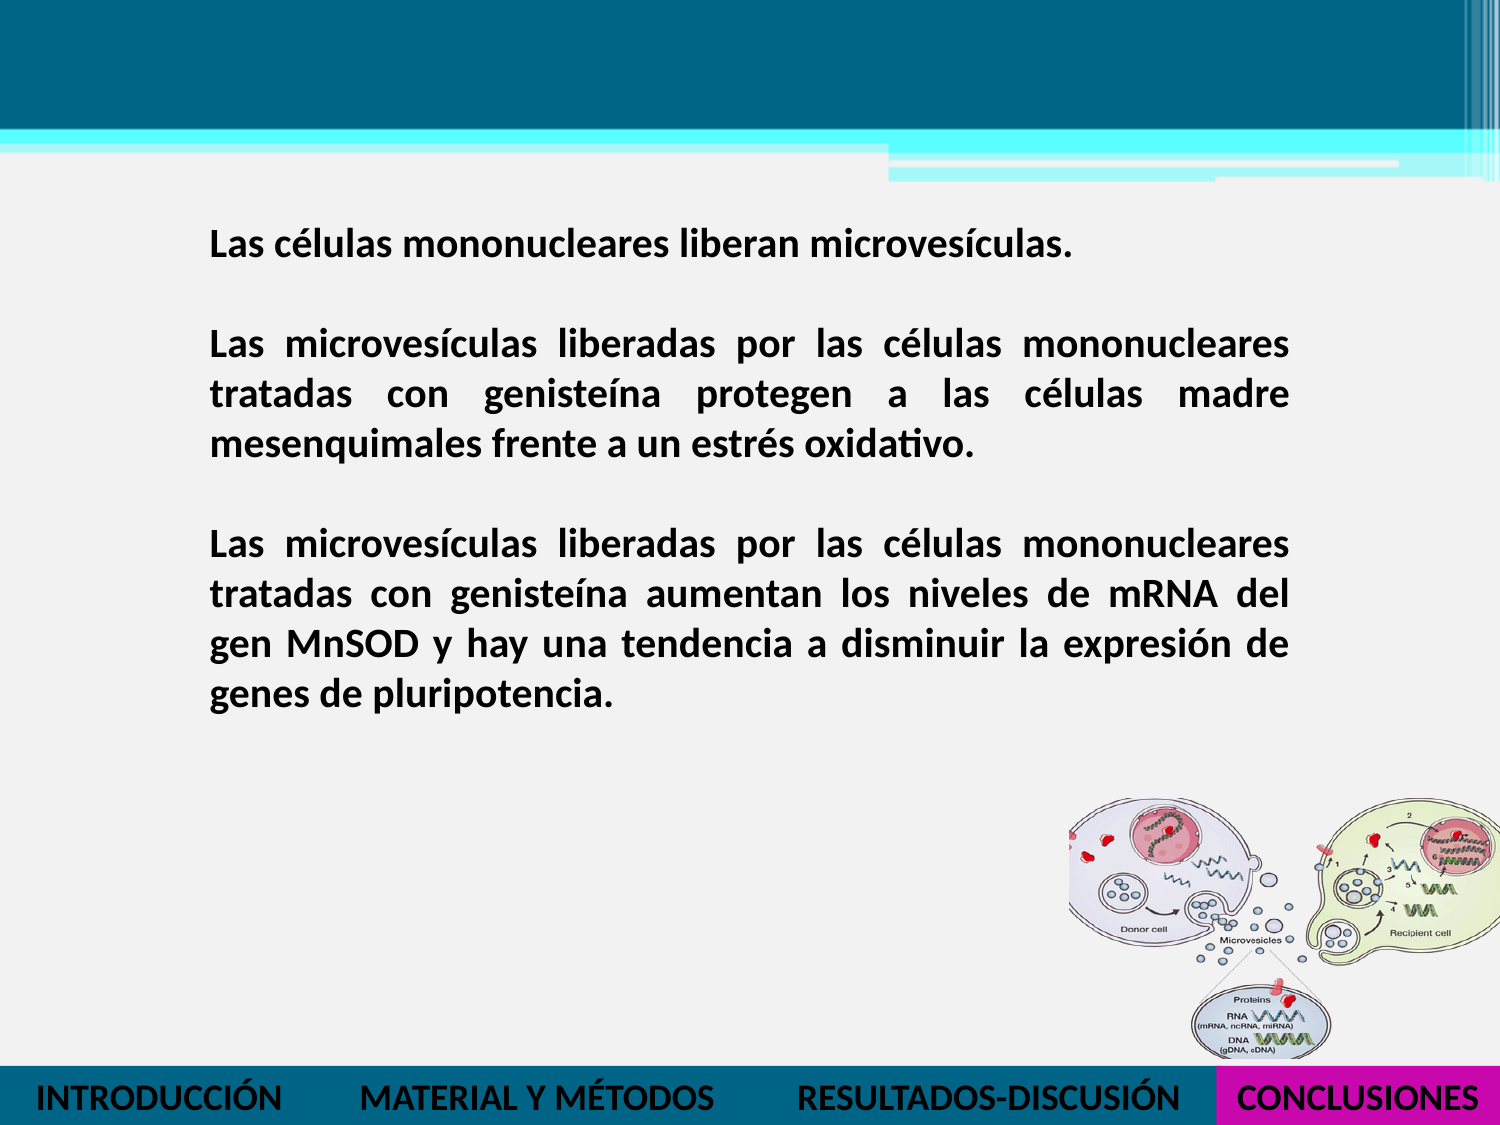

# CONCLUSIONES
Las células mononucleares liberan microvesículas.
Las microvesículas liberadas por las células mononucleares tratadas con genisteína protegen a las células madre mesenquimales frente a un estrés oxidativo.
Las microvesículas liberadas por las células mononucleares tratadas con genisteína aumentan los niveles de mRNA del gen MnSOD y hay una tendencia a disminuir la expresión de genes de pluripotencia.
INTRODUCCIÓN
MATERIAL Y MÉTODOS
RESULTADOS-DISCUSIÓN
CONCLUSIONES